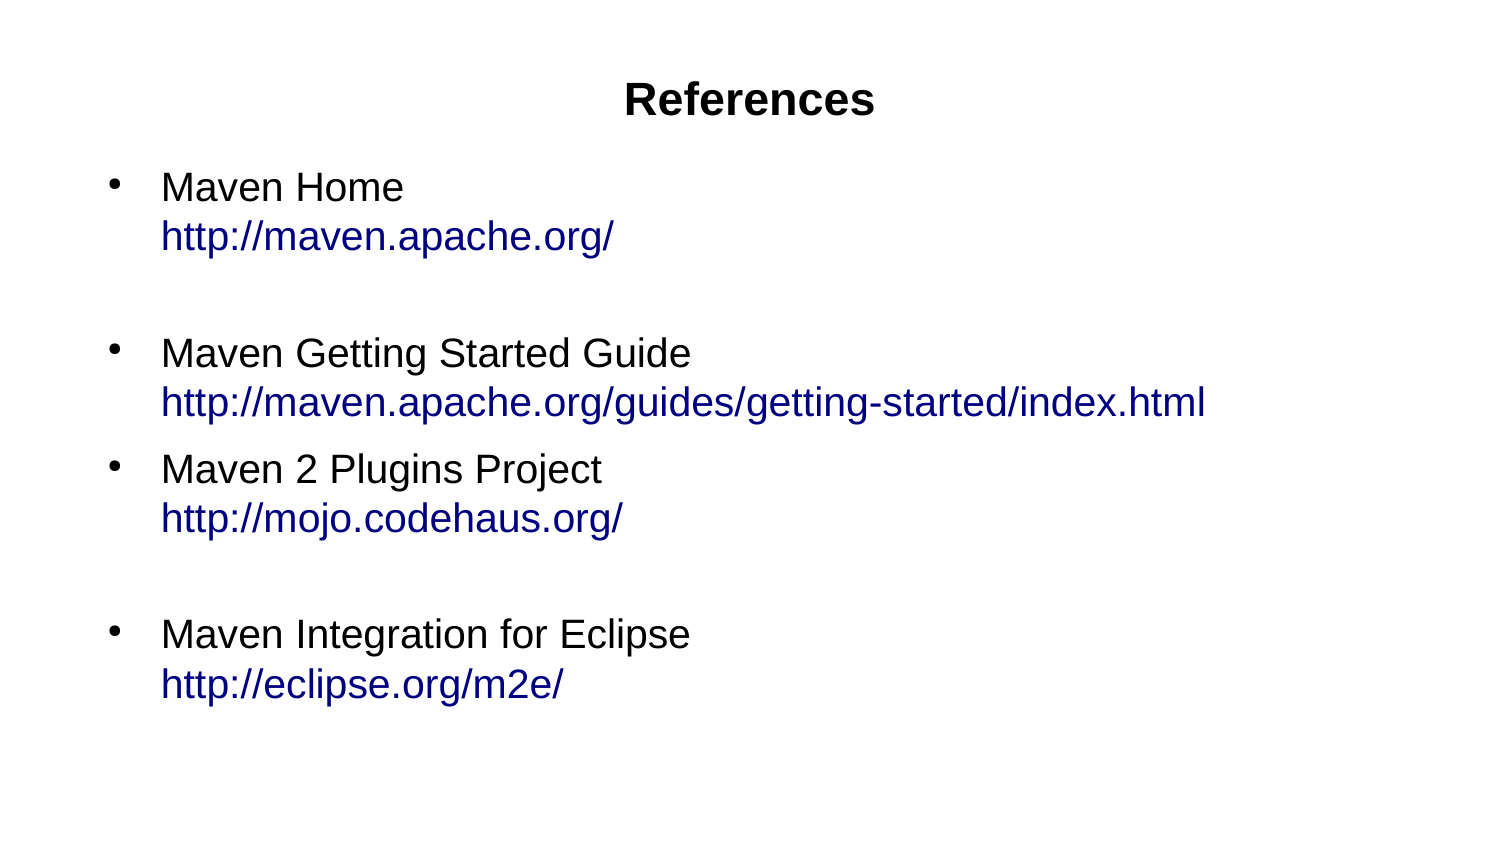

# References
Maven Home
http://maven.apache.org/
Maven Getting Started Guide
http://maven.apache.org/guides/getting-started/index.html
Maven 2 Plugins Project
http://mojo.codehaus.org/
Maven Integration for Eclipse
http://eclipse.org/m2e/